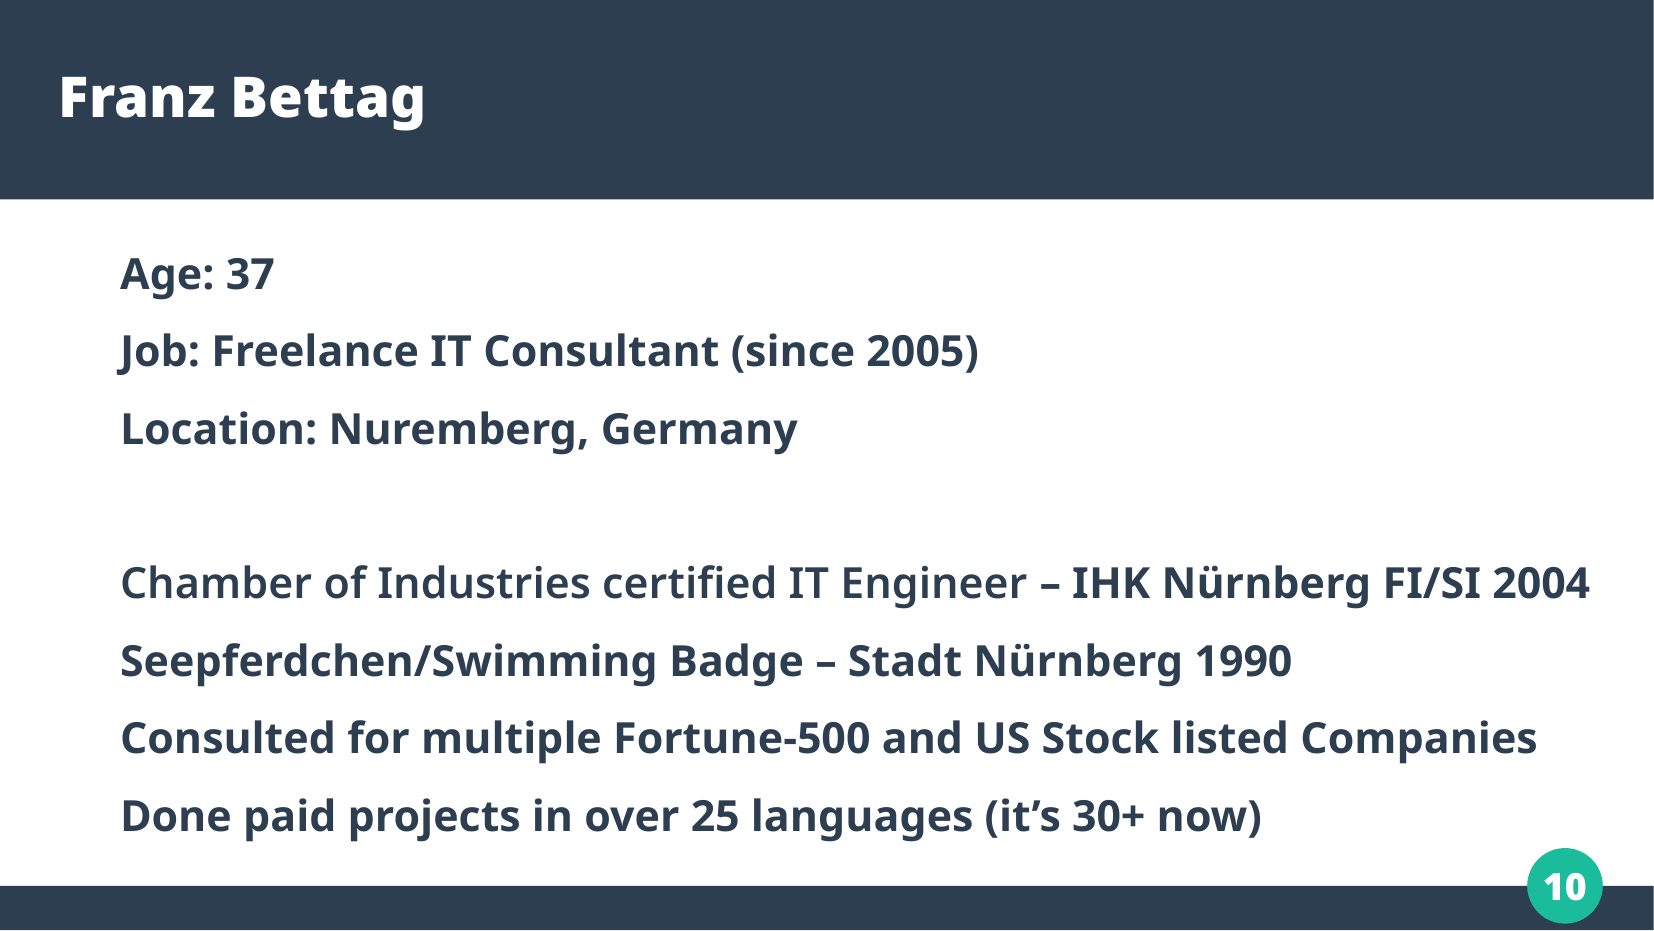

# Franz Bettag
Age: 37
Job: Freelance IT Consultant (since 2005)
Location: Nuremberg, Germany
Chamber of Industries certified IT Engineer – IHK Nürnberg FI/SI 2004
Seepferdchen/Swimming Badge – Stadt Nürnberg 1990
Consulted for multiple Fortune-500 and US Stock listed Companies
Done paid projects in over 25 languages (it’s 30+ now)